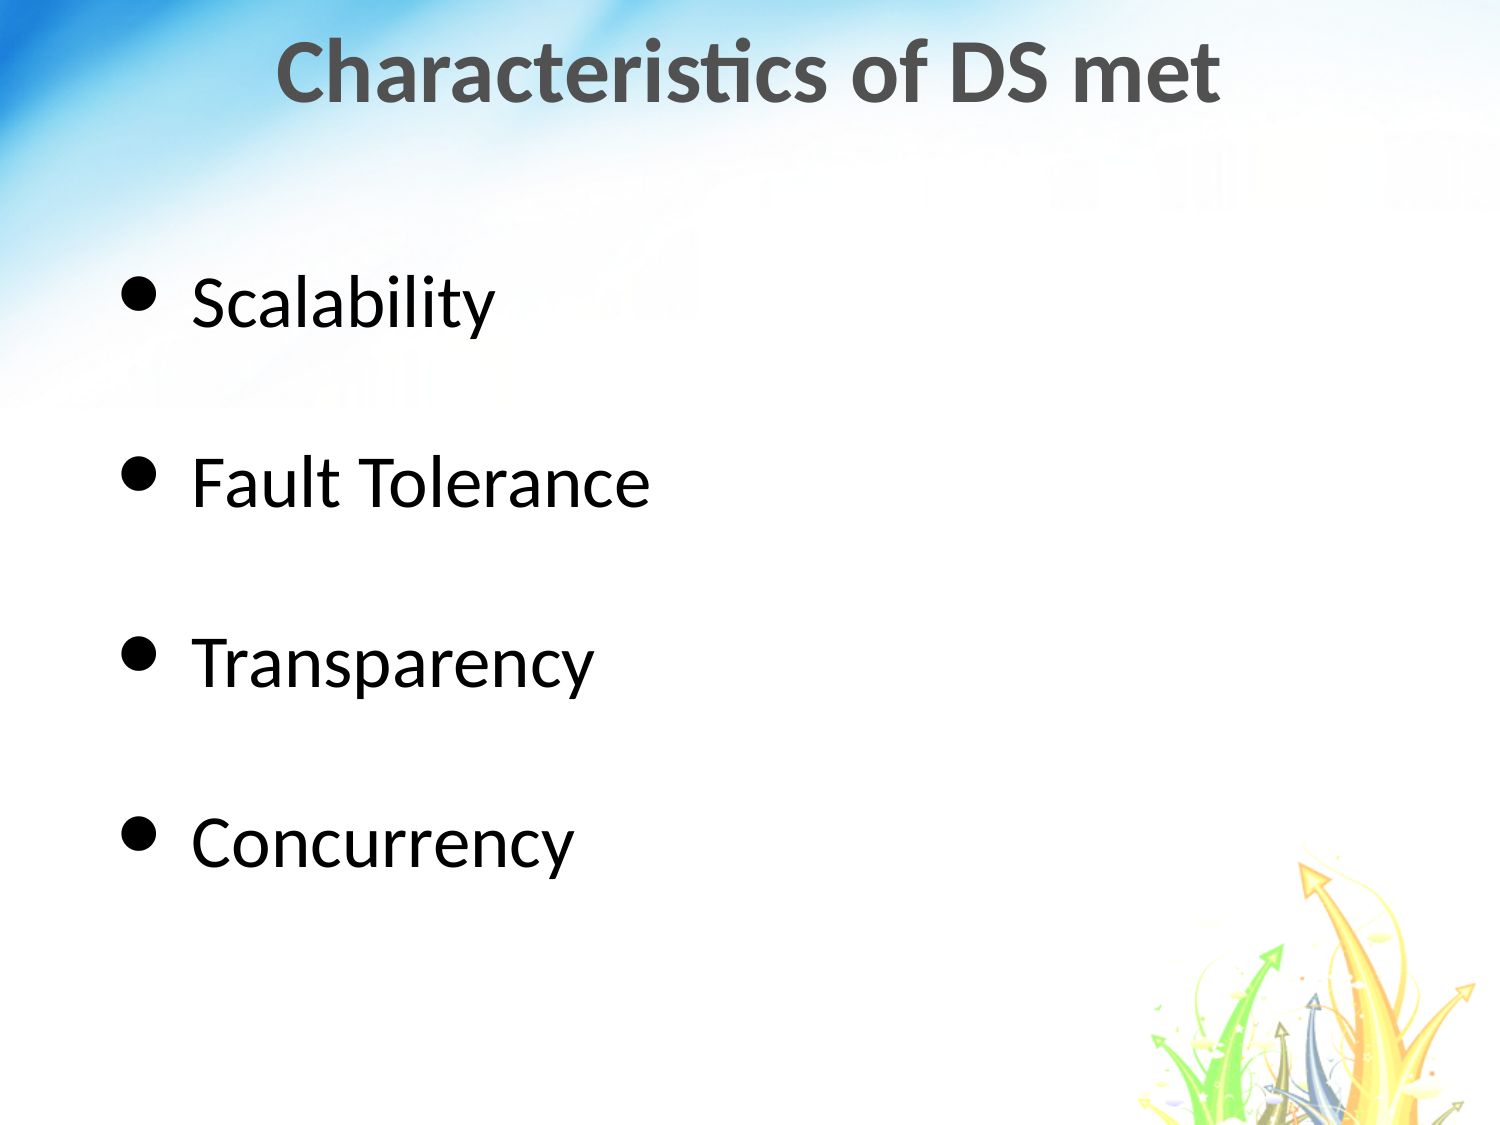

# Characteristics of DS met
Scalability
Fault Tolerance
Transparency
Concurrency